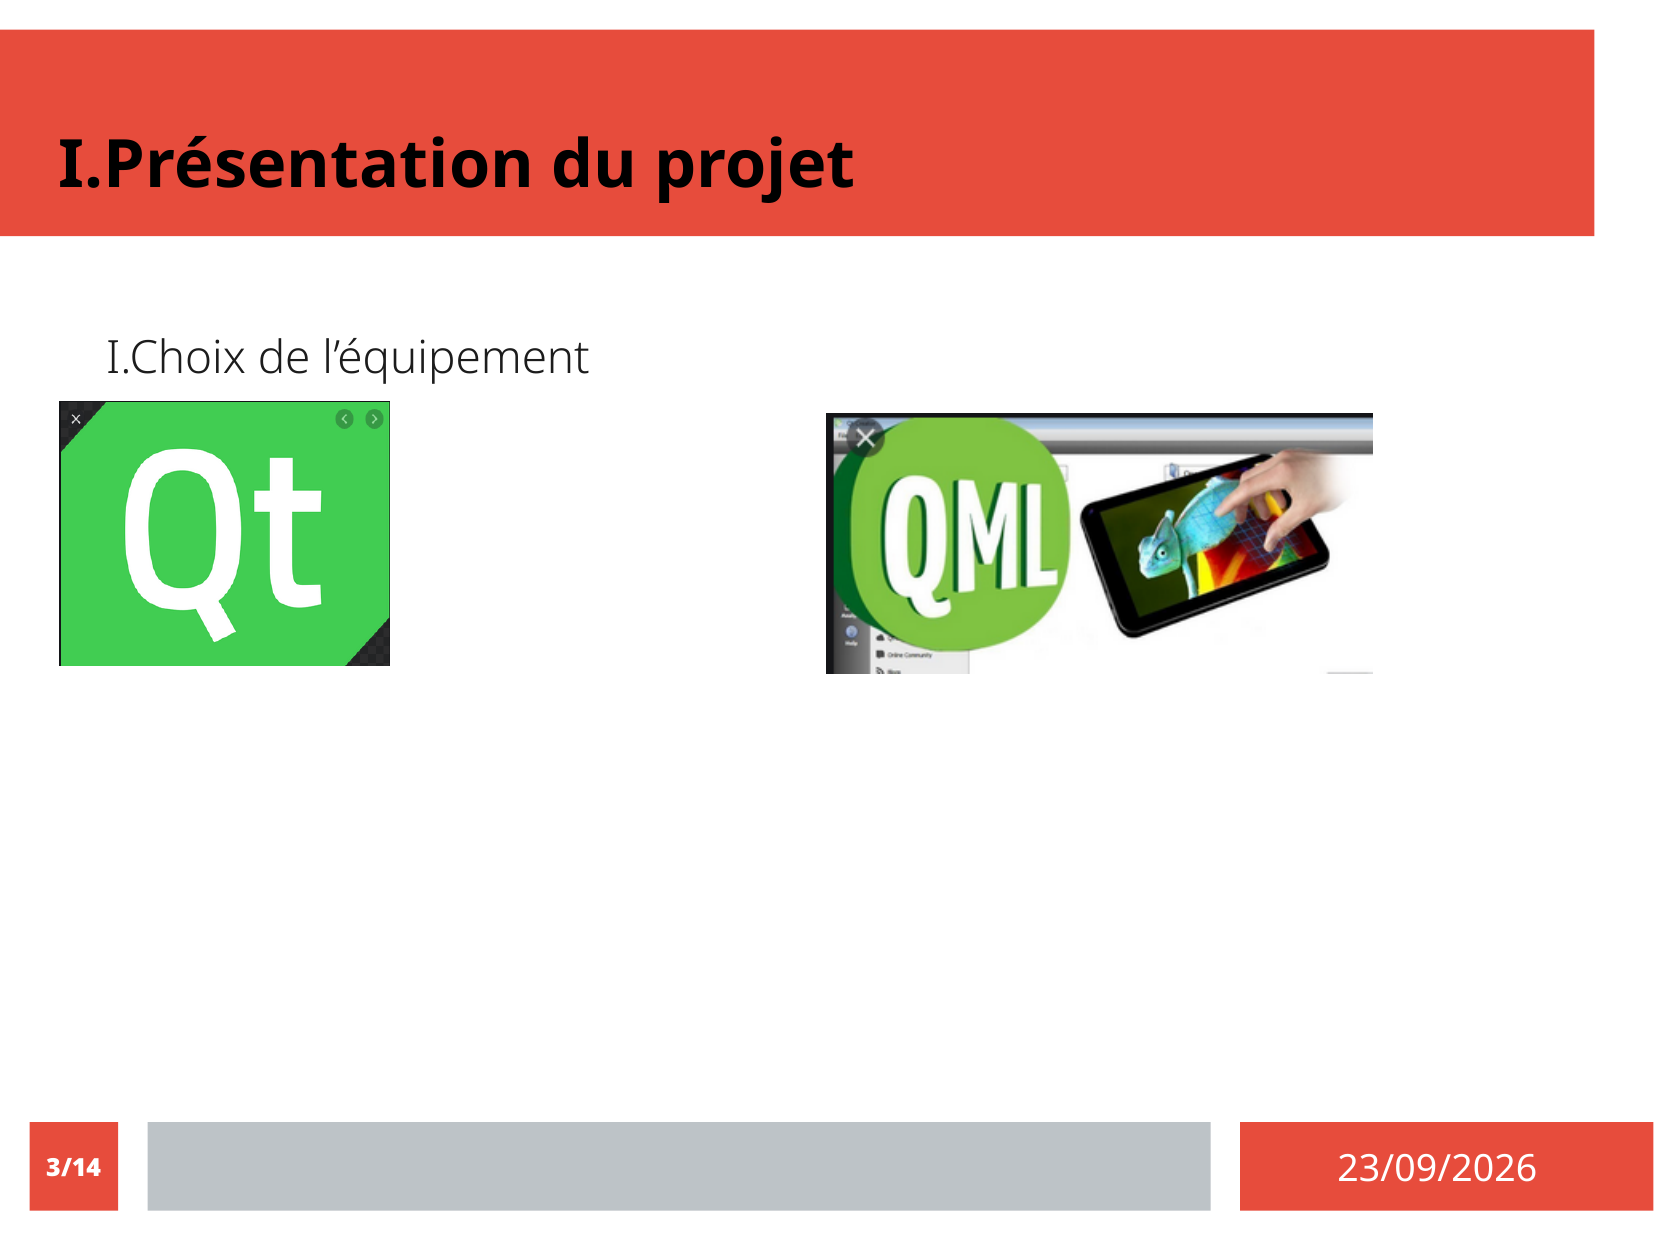

# I.Présentation du projet
I.Choix de l’équipement
3